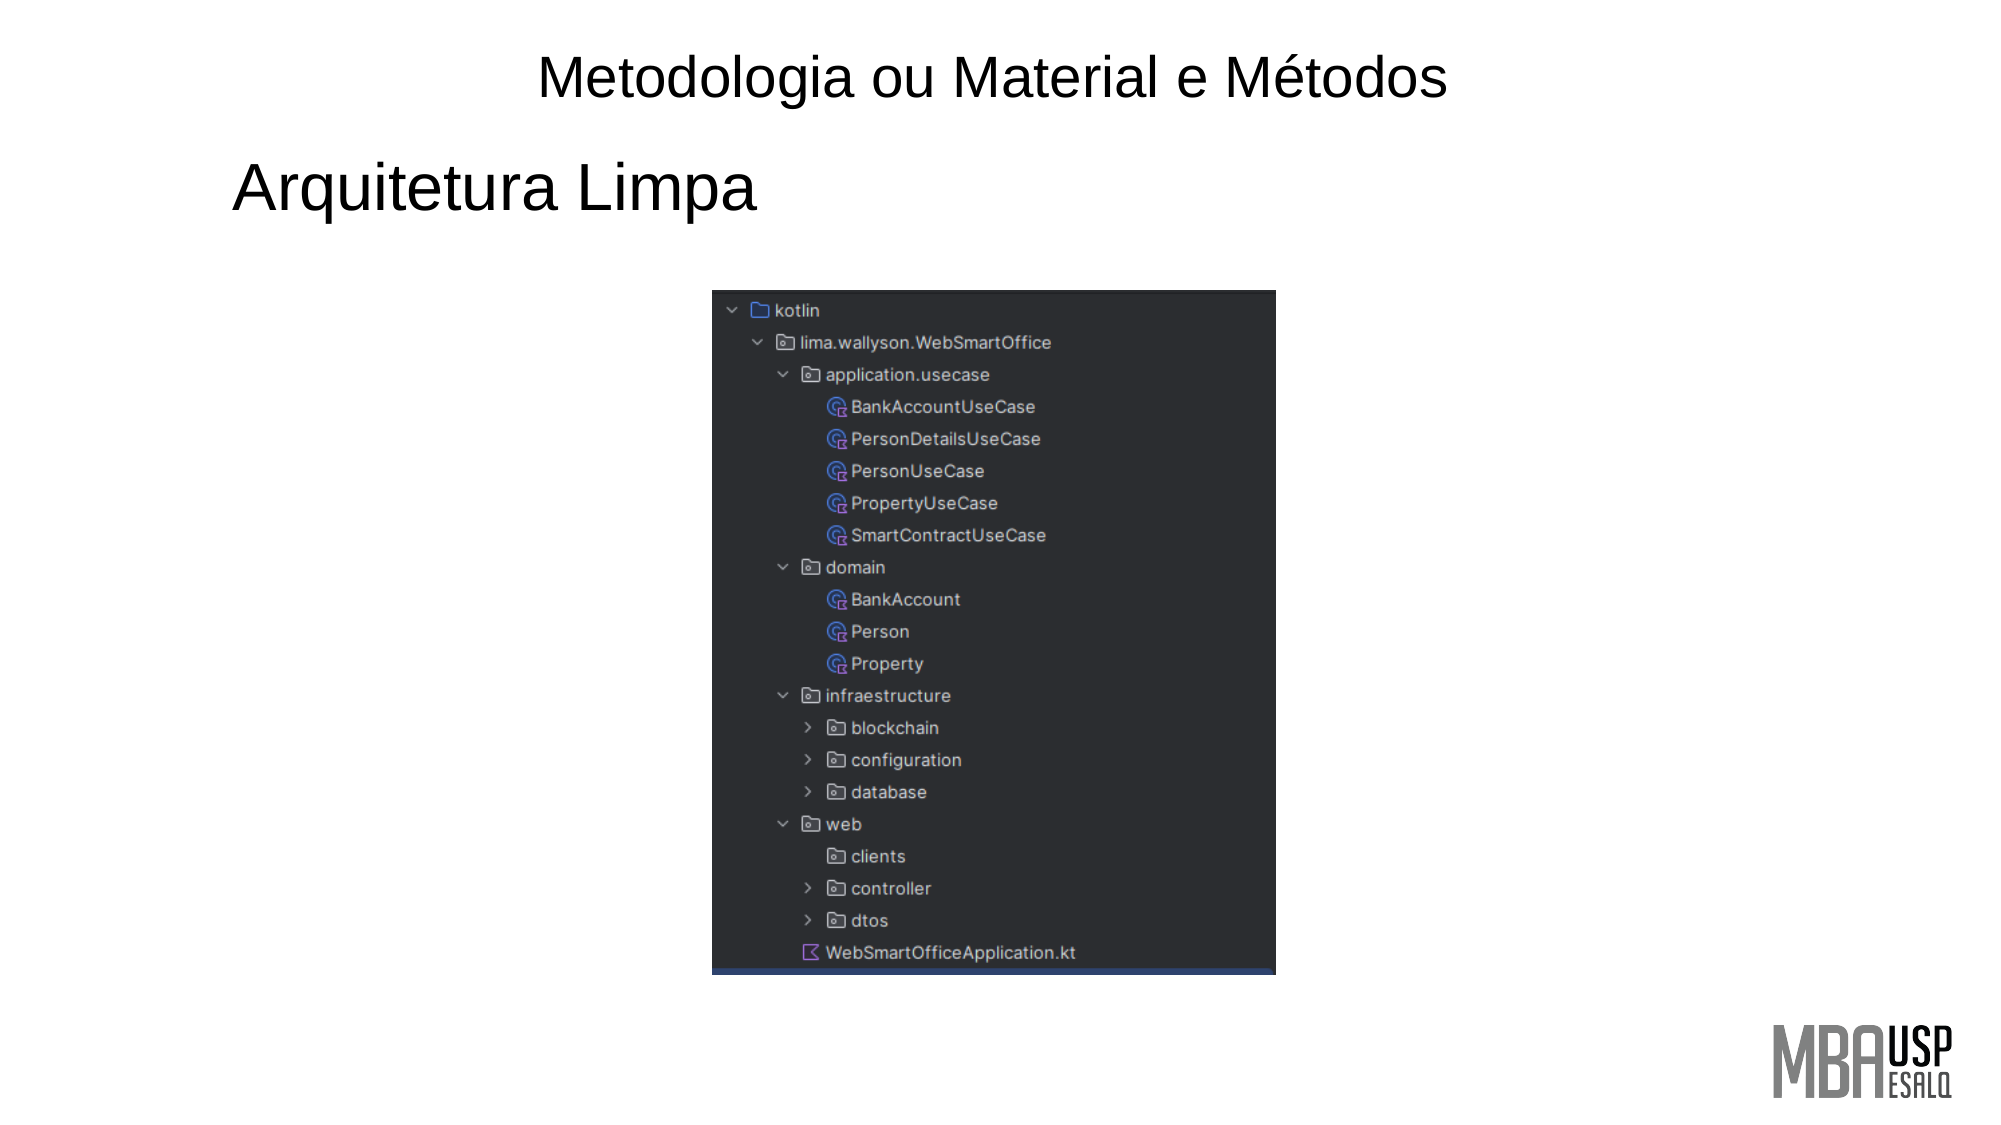

Metodologia ou Material e Métodos
	Arquitetura Limpa